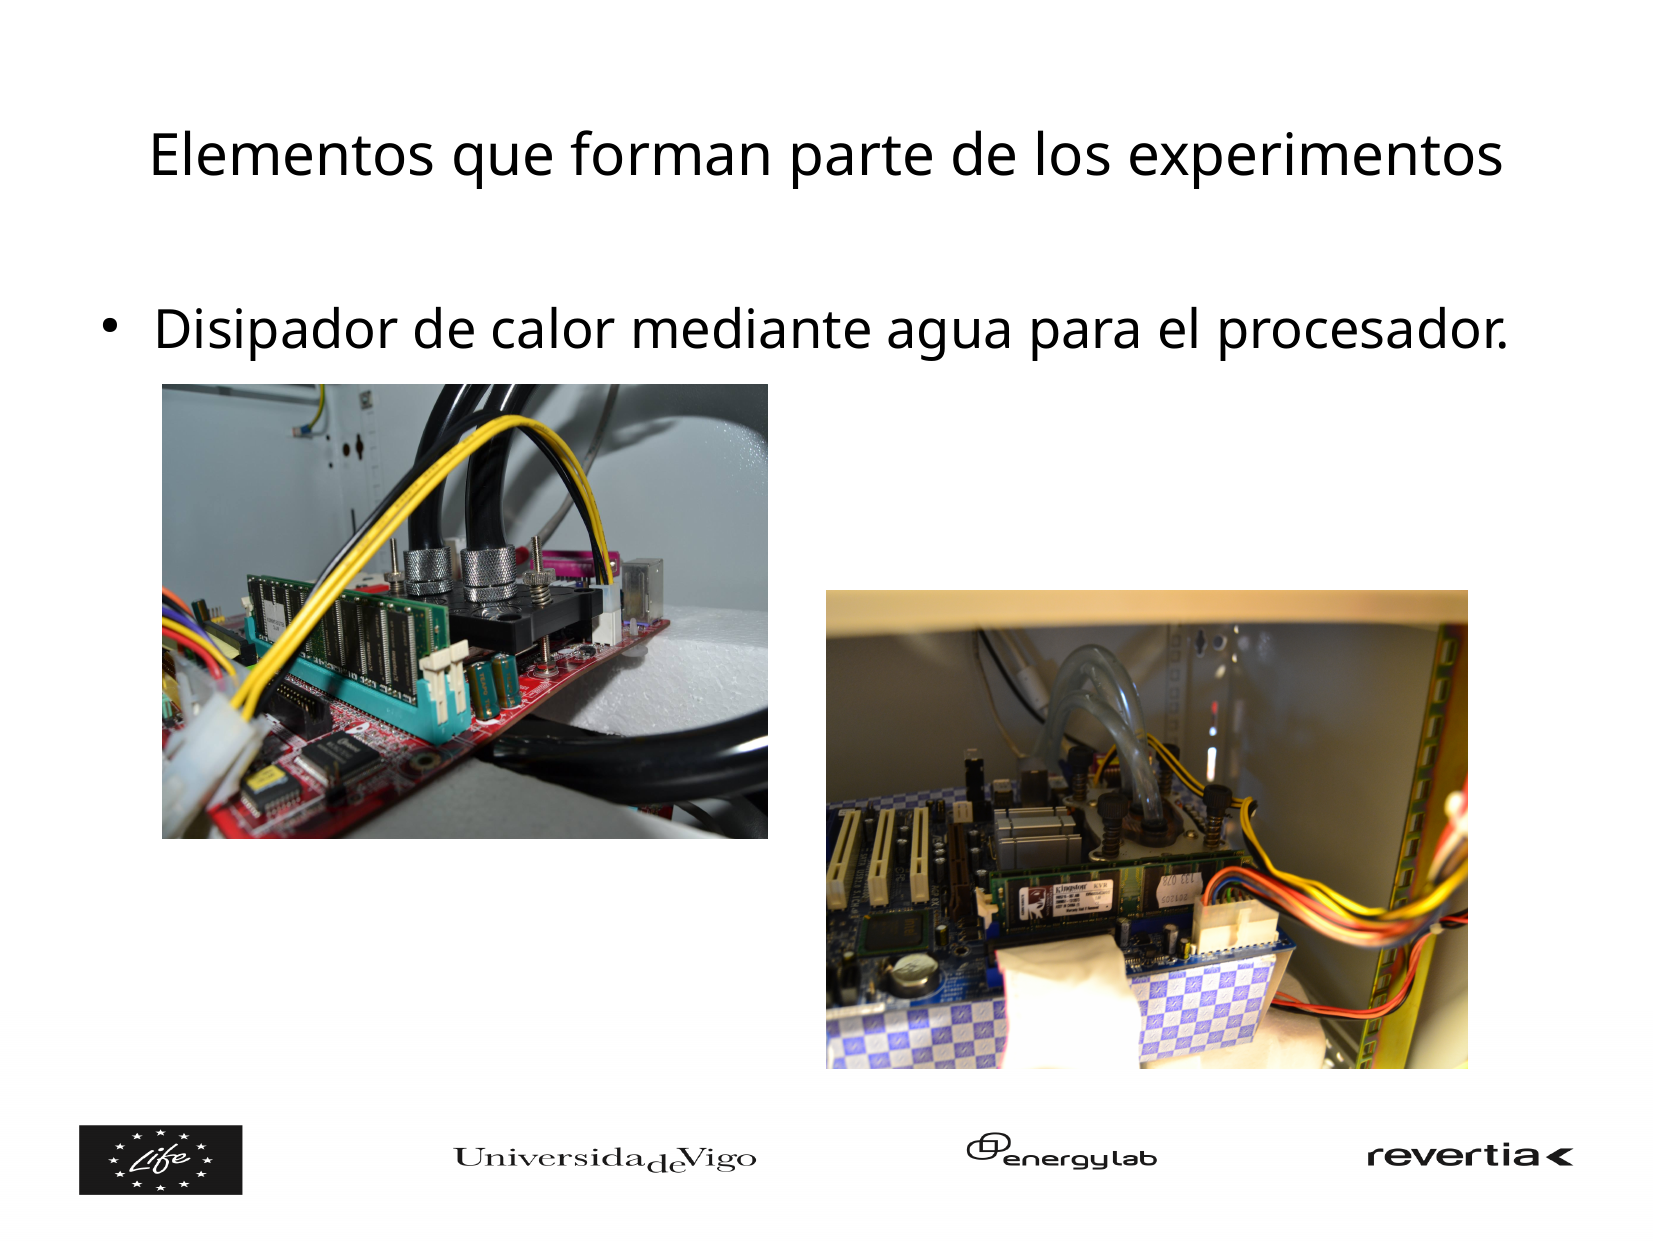

# Elementos que forman parte de los experimentos
Disipador de calor mediante agua para el procesador.